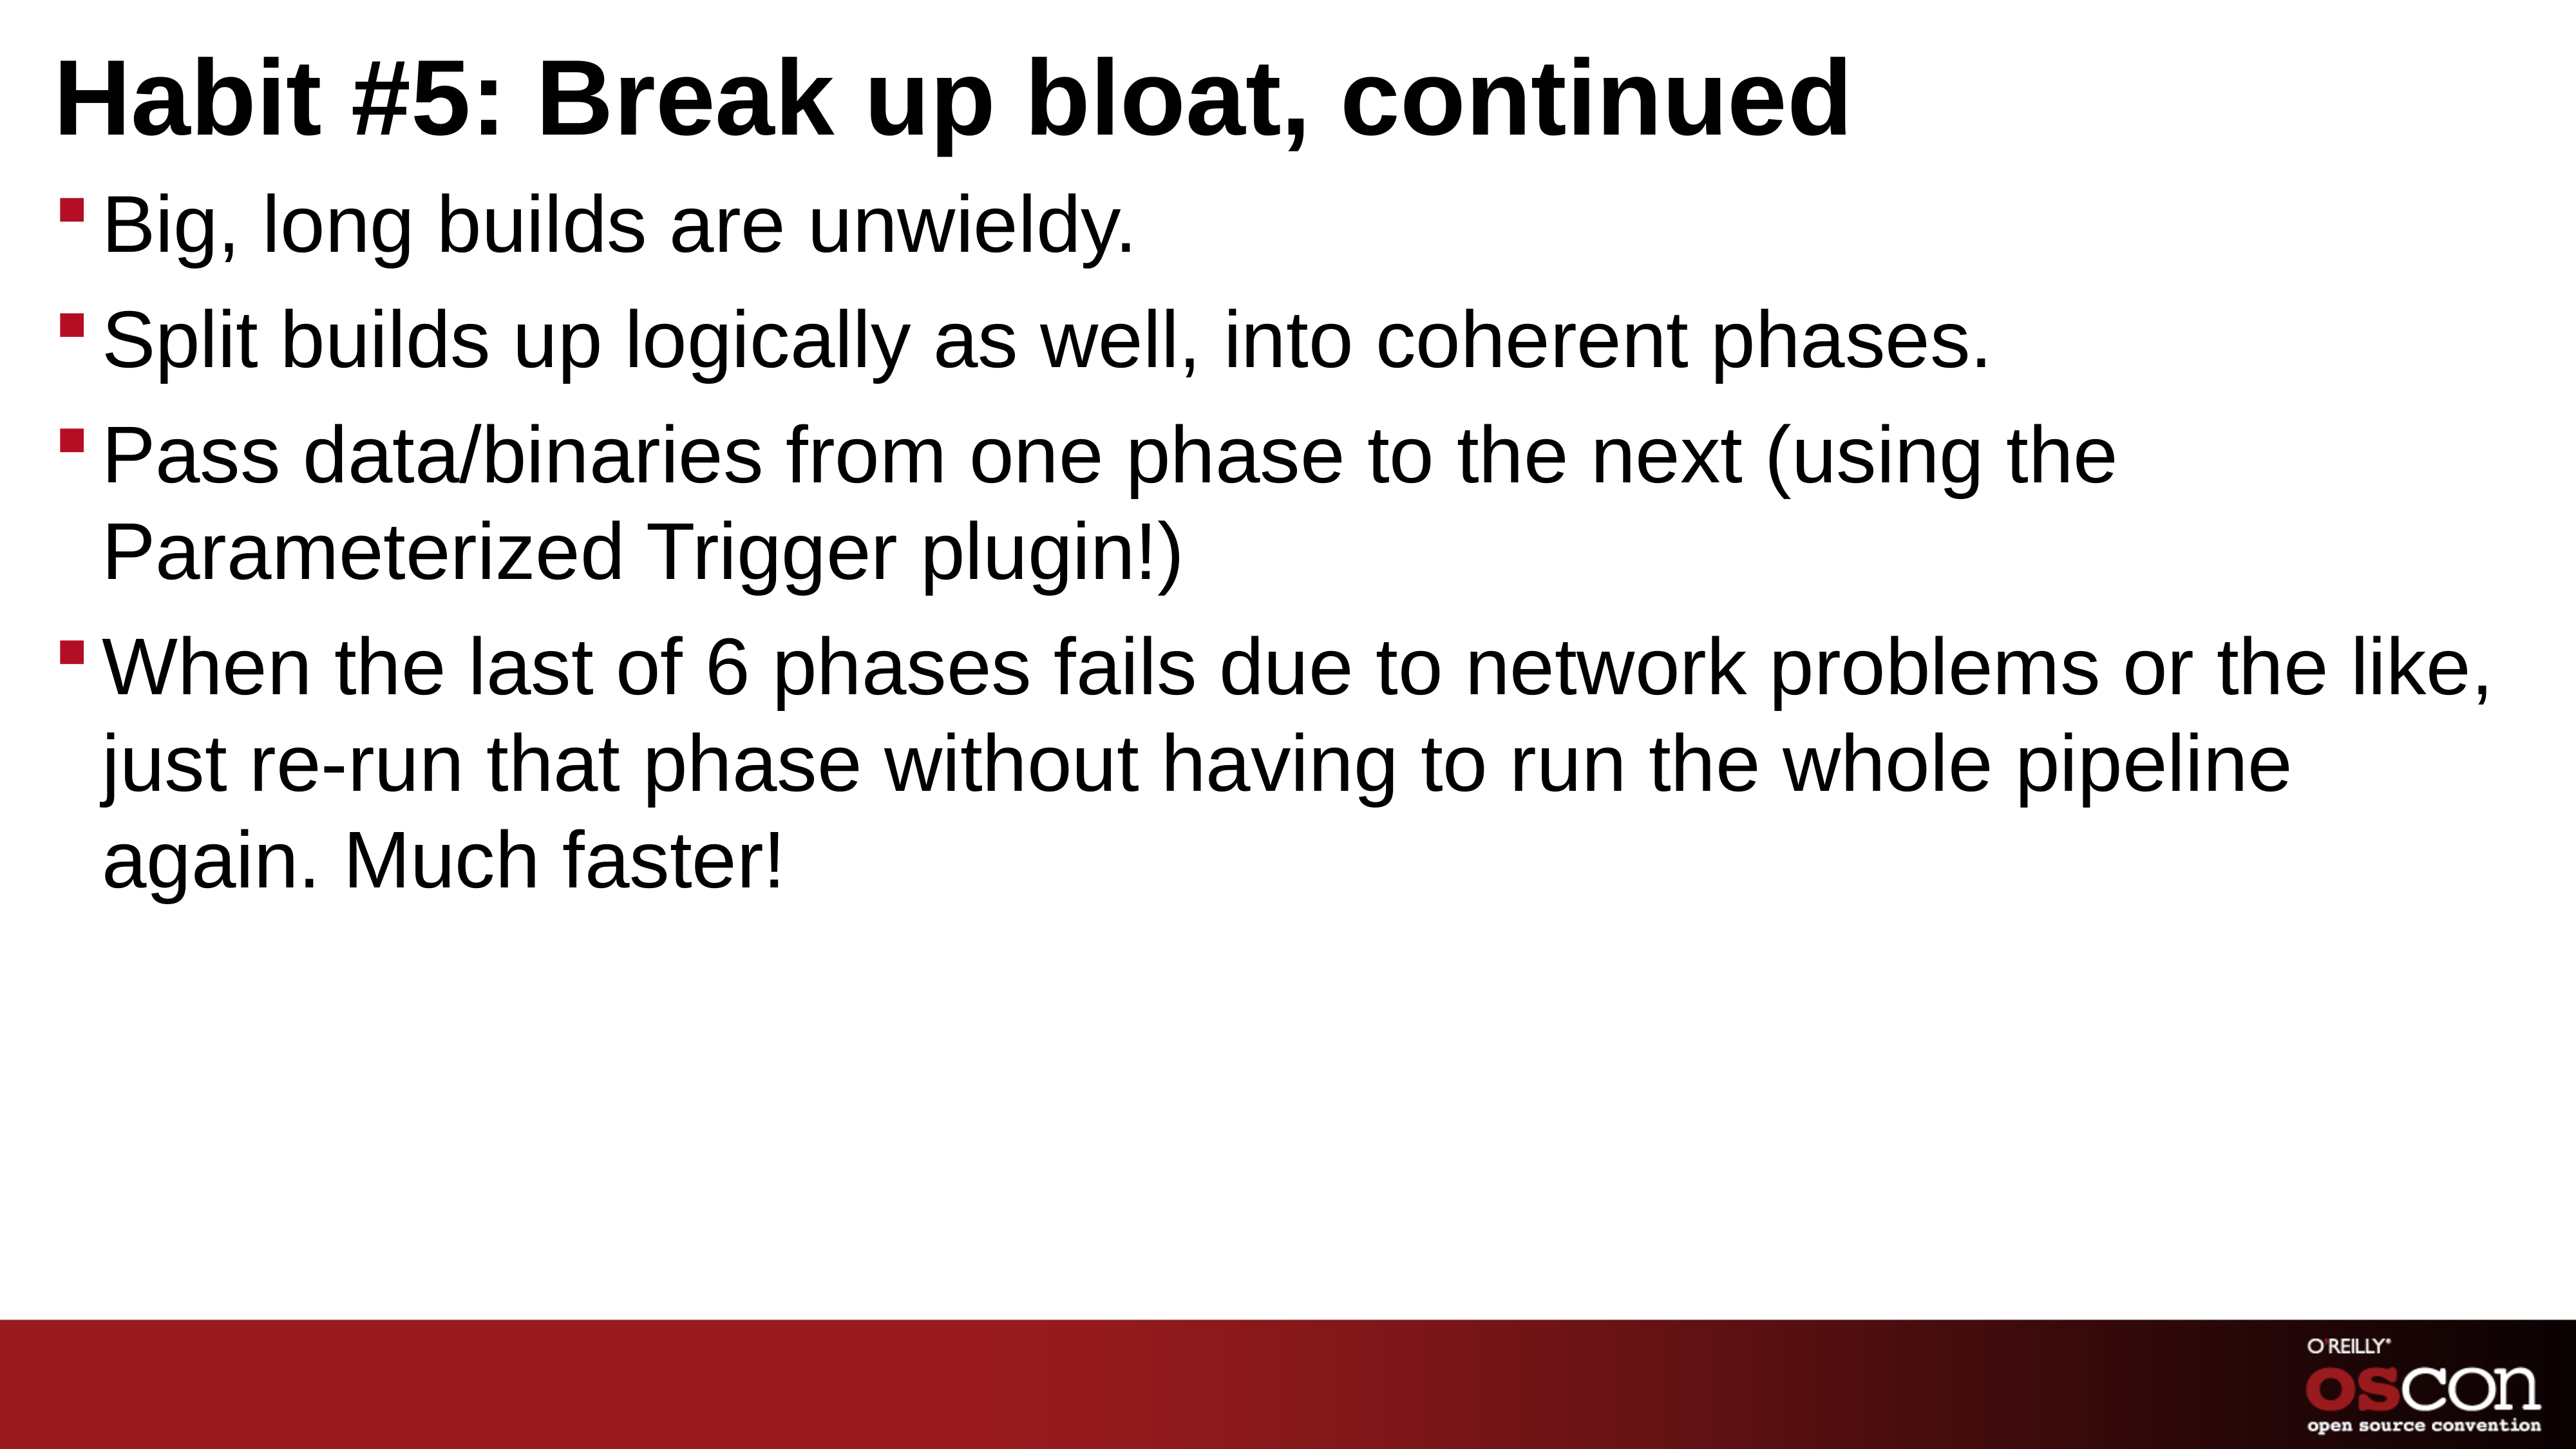

# Habit #5: Break up bloat, continued
Big, long builds are unwieldy.
Split builds up logically as well, into coherent phases.
Pass data/binaries from one phase to the next (using the Parameterized Trigger plugin!)
When the last of 6 phases fails due to network problems or the like, just re-run that phase without having to run the whole pipeline again. Much faster!